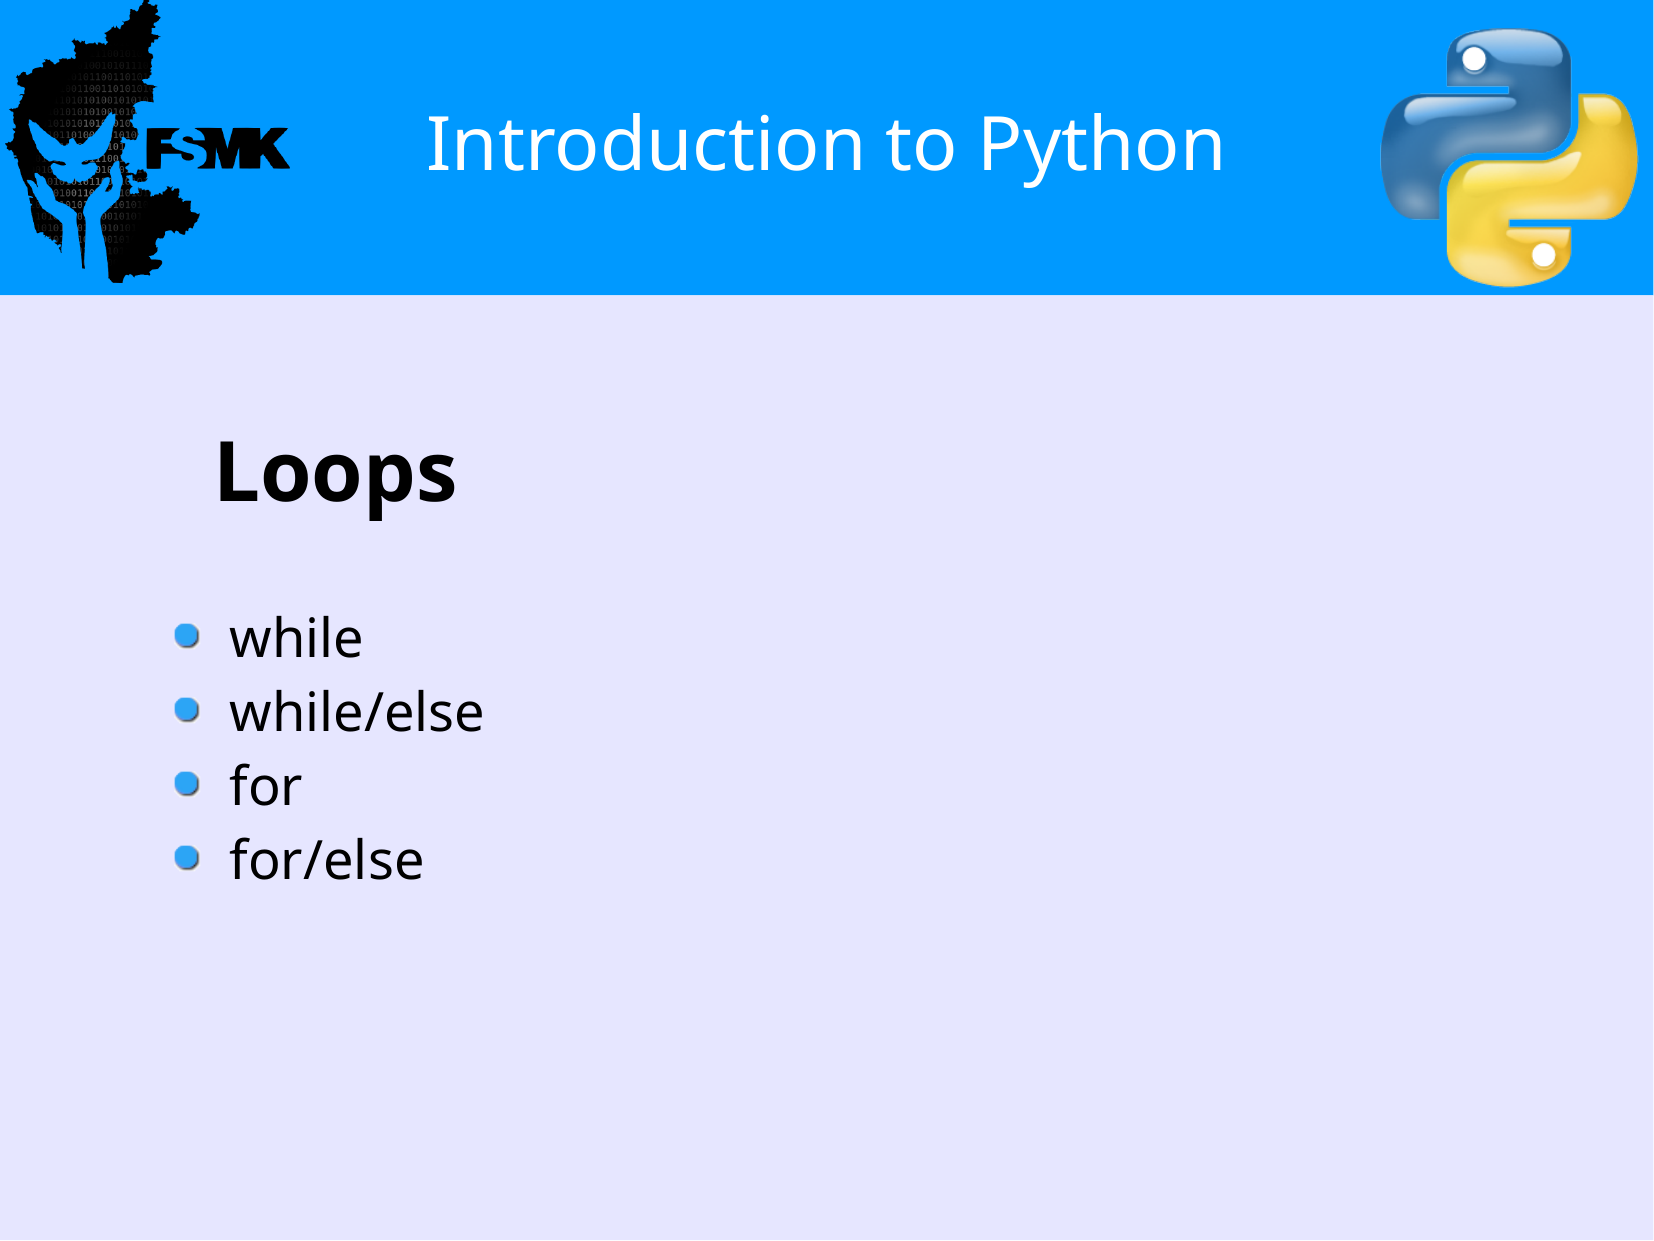

# Introduction to Python
Loops
 while
 while/else
 for
 for/else